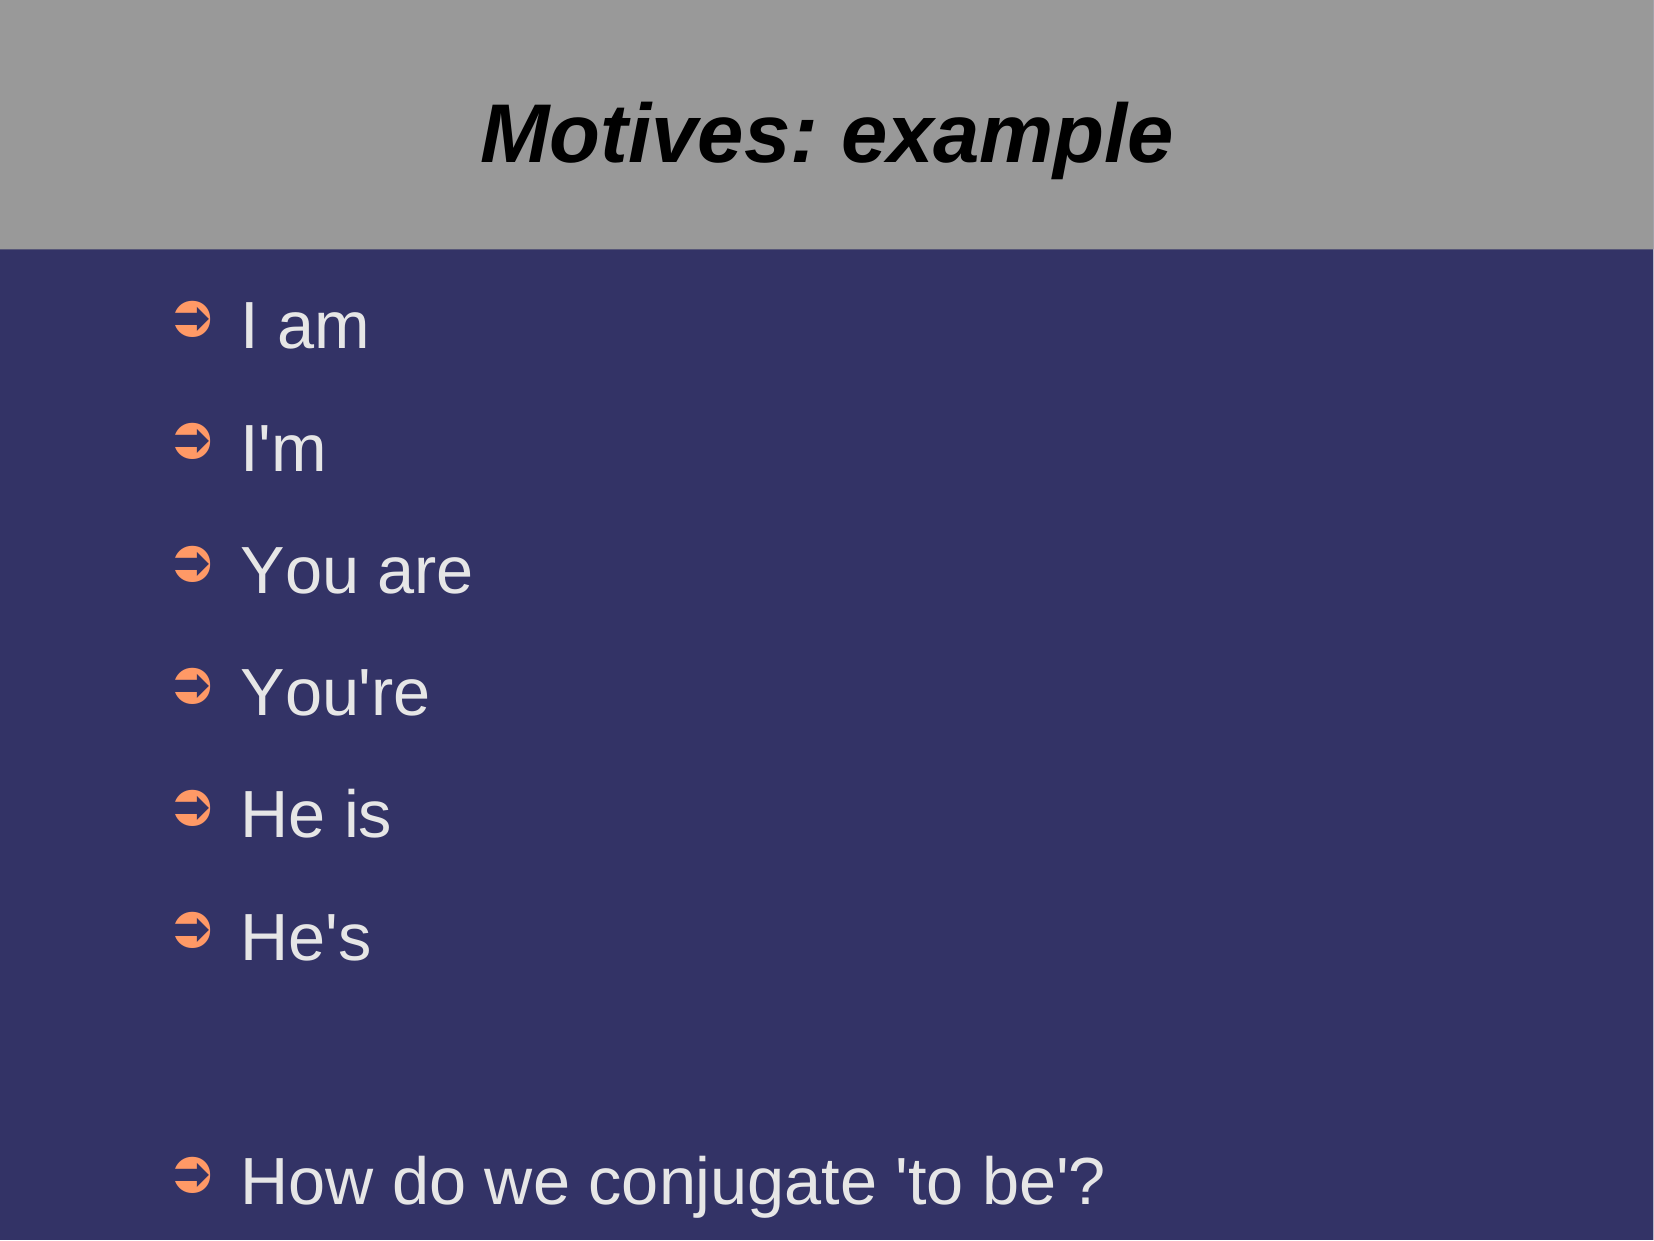

# Motives: example
I am
I'm
You are
You're
He is
He's
How do we conjugate 'to be'?